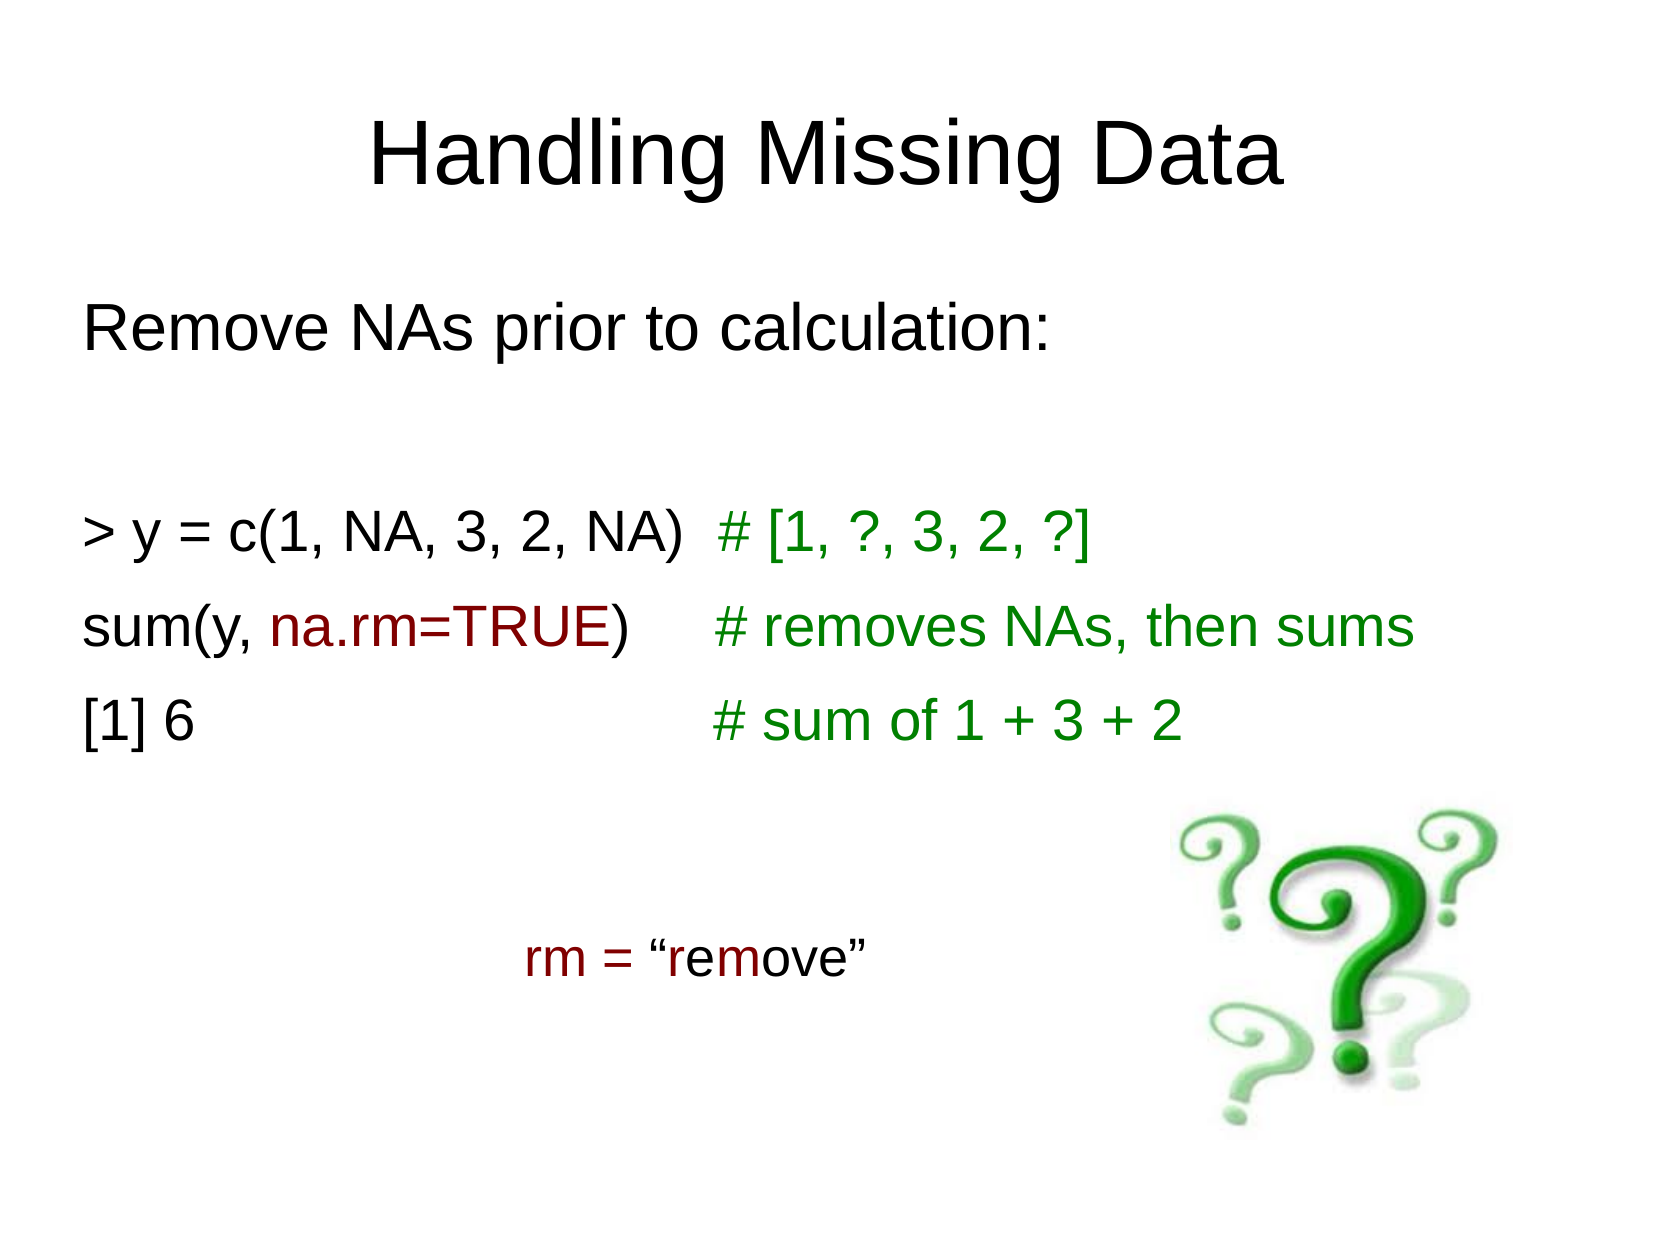

# Handling Missing Data
Remove NAs prior to calculation:
> y = c(1, NA, 3, 2, NA) # [1, ?, 3, 2, ?]
sum(y, na.rm=TRUE) 	 # removes NAs, then sums
[1] 6 		 # sum of 1 + 3 + 2
rm = “remove”